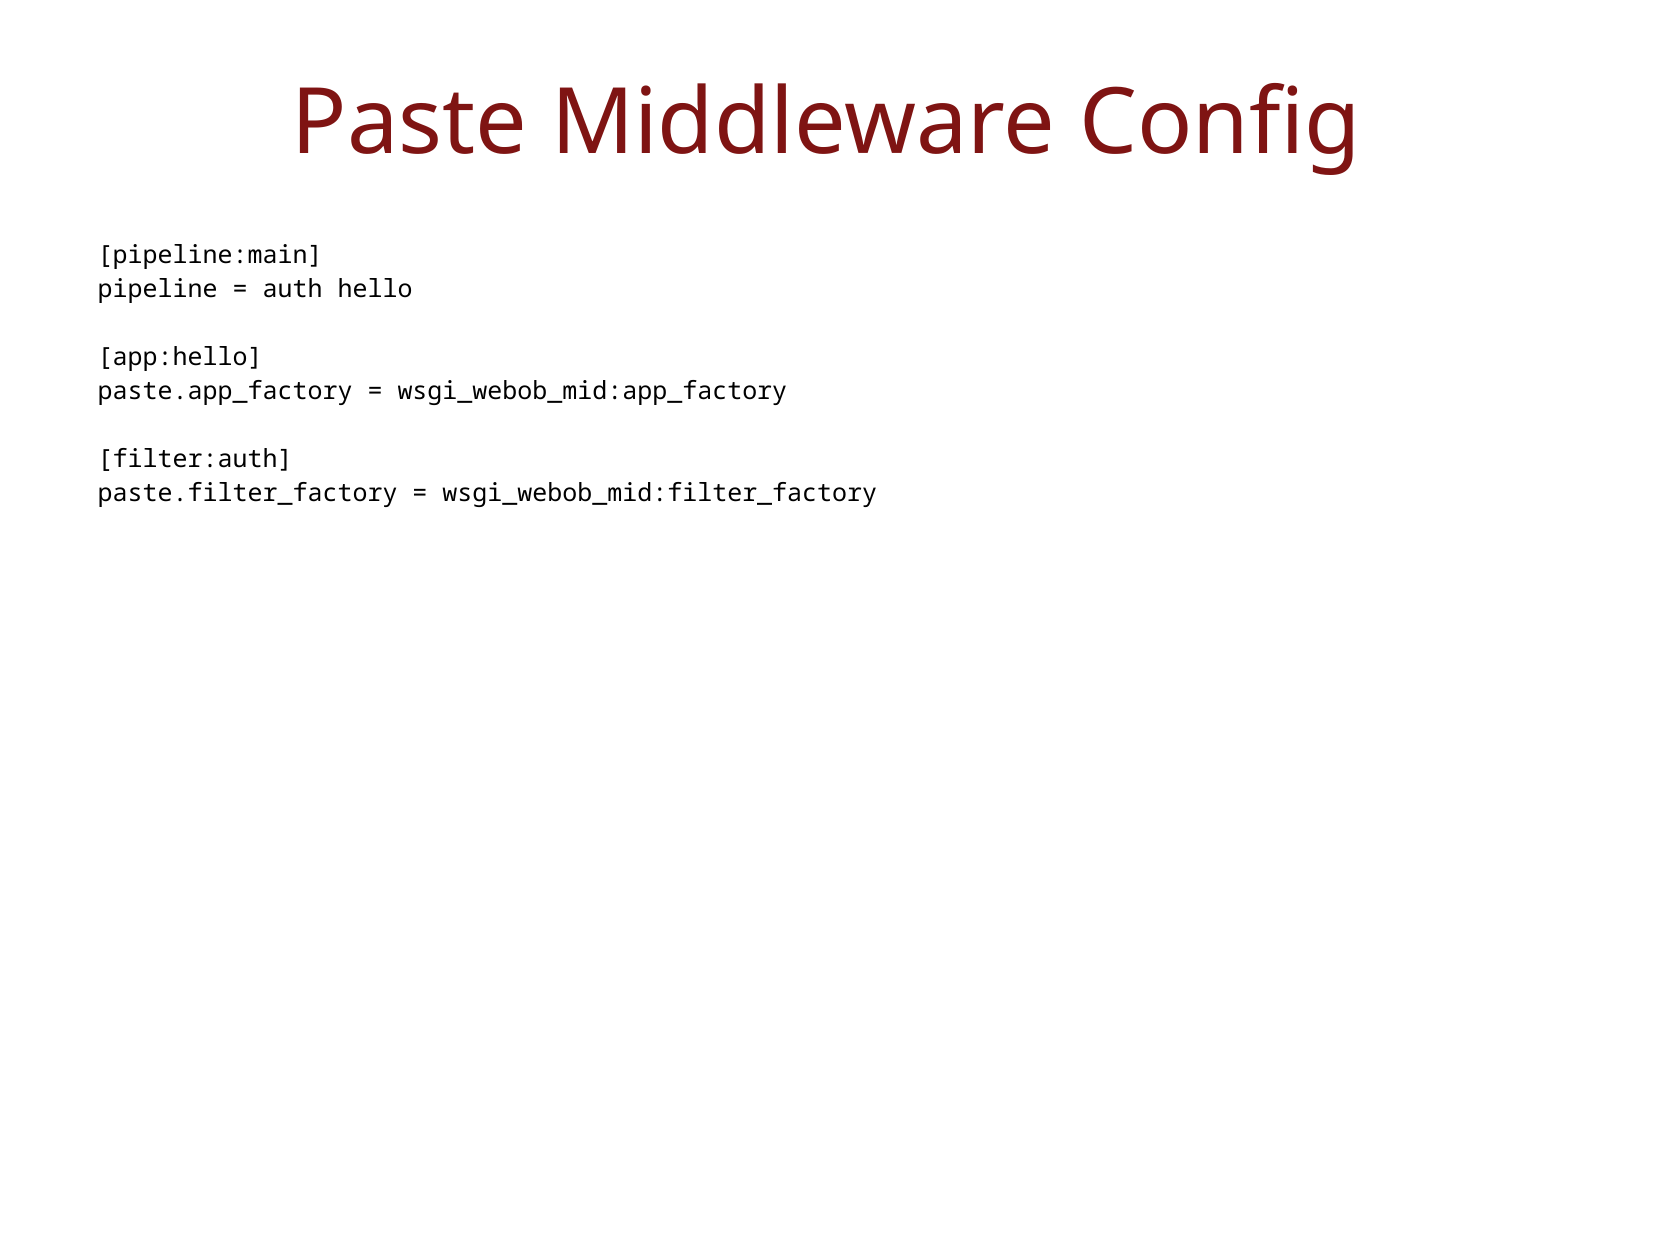

# Paste Middleware Config
[pipeline:main]
pipeline = auth hello
[app:hello]
paste.app_factory = wsgi_webob_mid:app_factory
[filter:auth]
paste.filter_factory = wsgi_webob_mid:filter_factory